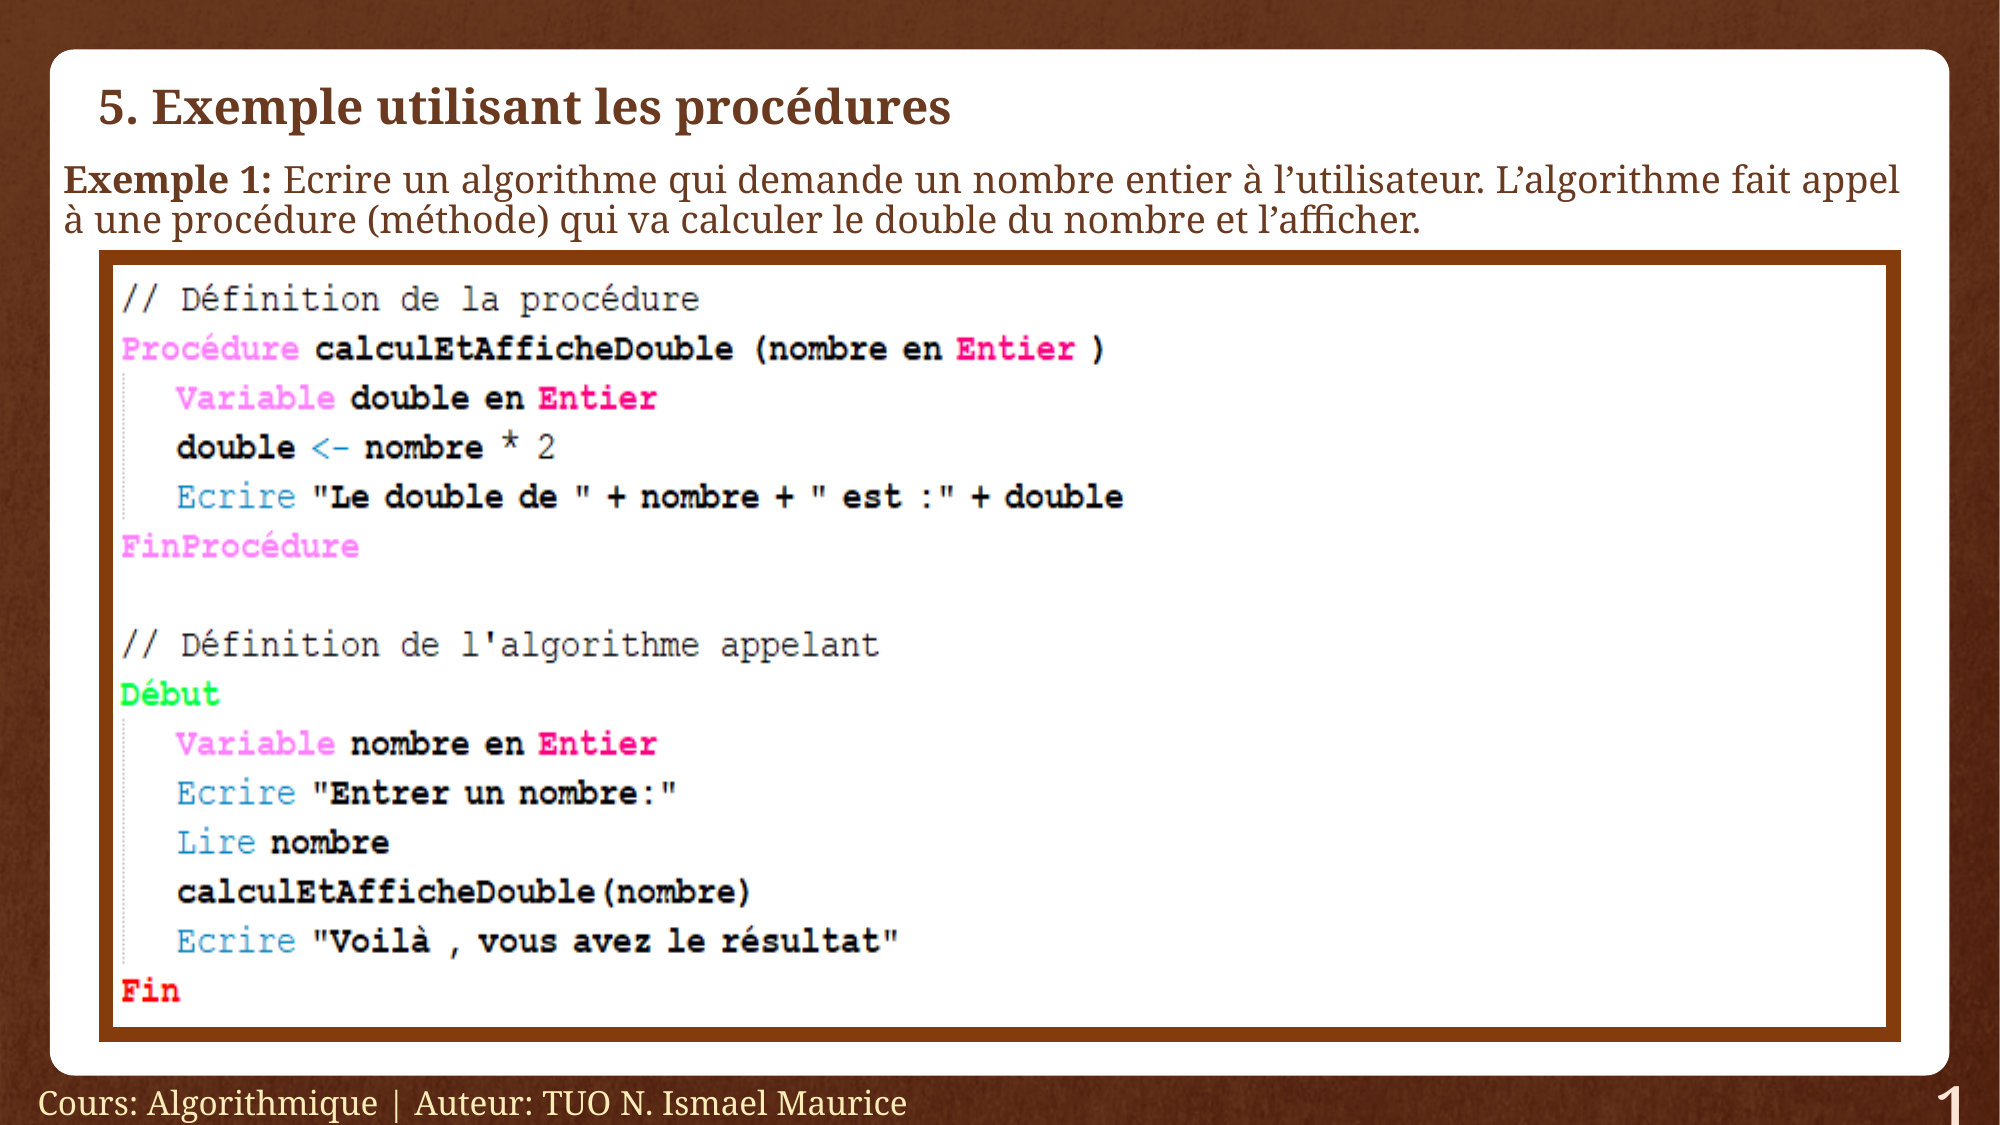

# 5. Exemple utilisant les procédures
Exemple 1: Ecrire un algorithme qui demande un nombre entier à l’utilisateur. L’algorithme fait appel à une procédure (méthode) qui va calculer le double du nombre et l’afficher.
Cours: Algorithmique | Auteur: TUO N. Ismael Maurice